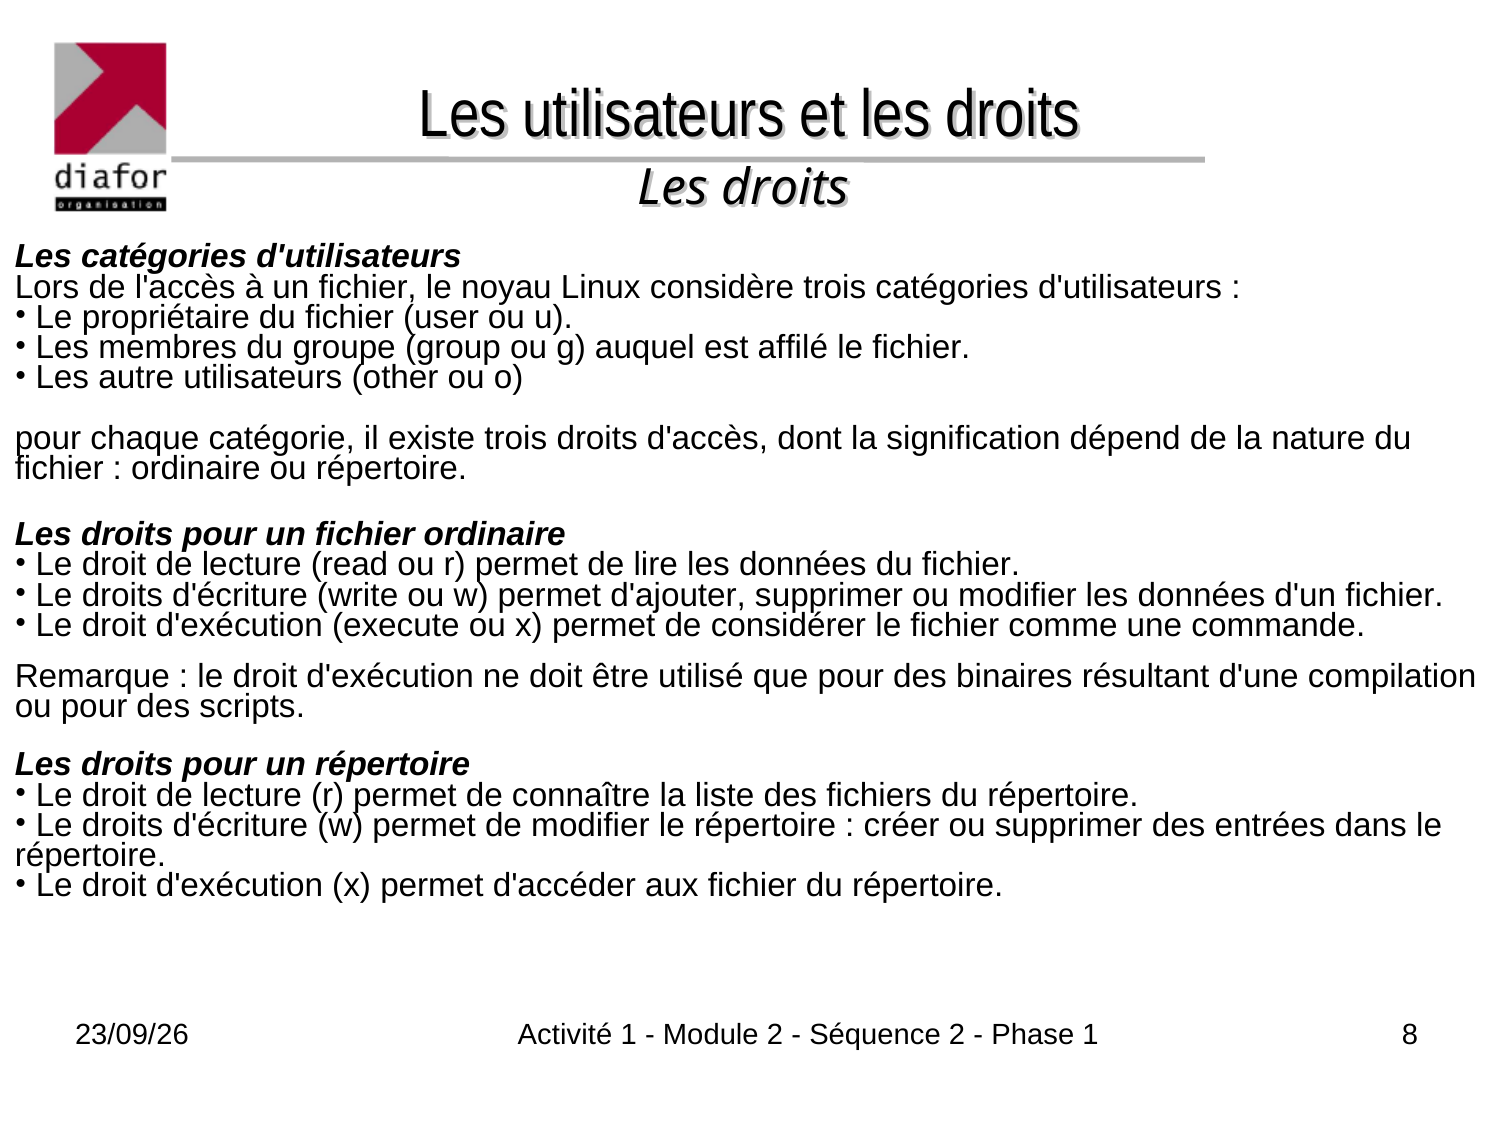

# Les utilisateurs et les droits Les droits
Les catégories d'utilisateurs
Lors de l'accès à un fichier, le noyau Linux considère trois catégories d'utilisateurs :
 Le propriétaire du fichier (user ou u).
 Les membres du groupe (group ou g) auquel est affilé le fichier.
 Les autre utilisateurs (other ou o)
pour chaque catégorie, il existe trois droits d'accès, dont la signification dépend de la nature du
fichier : ordinaire ou répertoire.
Les droits pour un fichier ordinaire
 Le droit de lecture (read ou r) permet de lire les données du fichier.
 Le droits d'écriture (write ou w) permet d'ajouter, supprimer ou modifier les données d'un fichier.
 Le droit d'exécution (execute ou x) permet de considérer le fichier comme une commande.
Remarque : le droit d'exécution ne doit être utilisé que pour des binaires résultant d'une compilation
ou pour des scripts.
Les droits pour un répertoire
 Le droit de lecture (r) permet de connaître la liste des fichiers du répertoire.
 Le droits d'écriture (w) permet de modifier le répertoire : créer ou supprimer des entrées dans le
répertoire.
 Le droit d'exécution (x) permet d'accéder aux fichier du répertoire.
Activité 1 - Module 2 - Séquence 2 - Phase 1
8